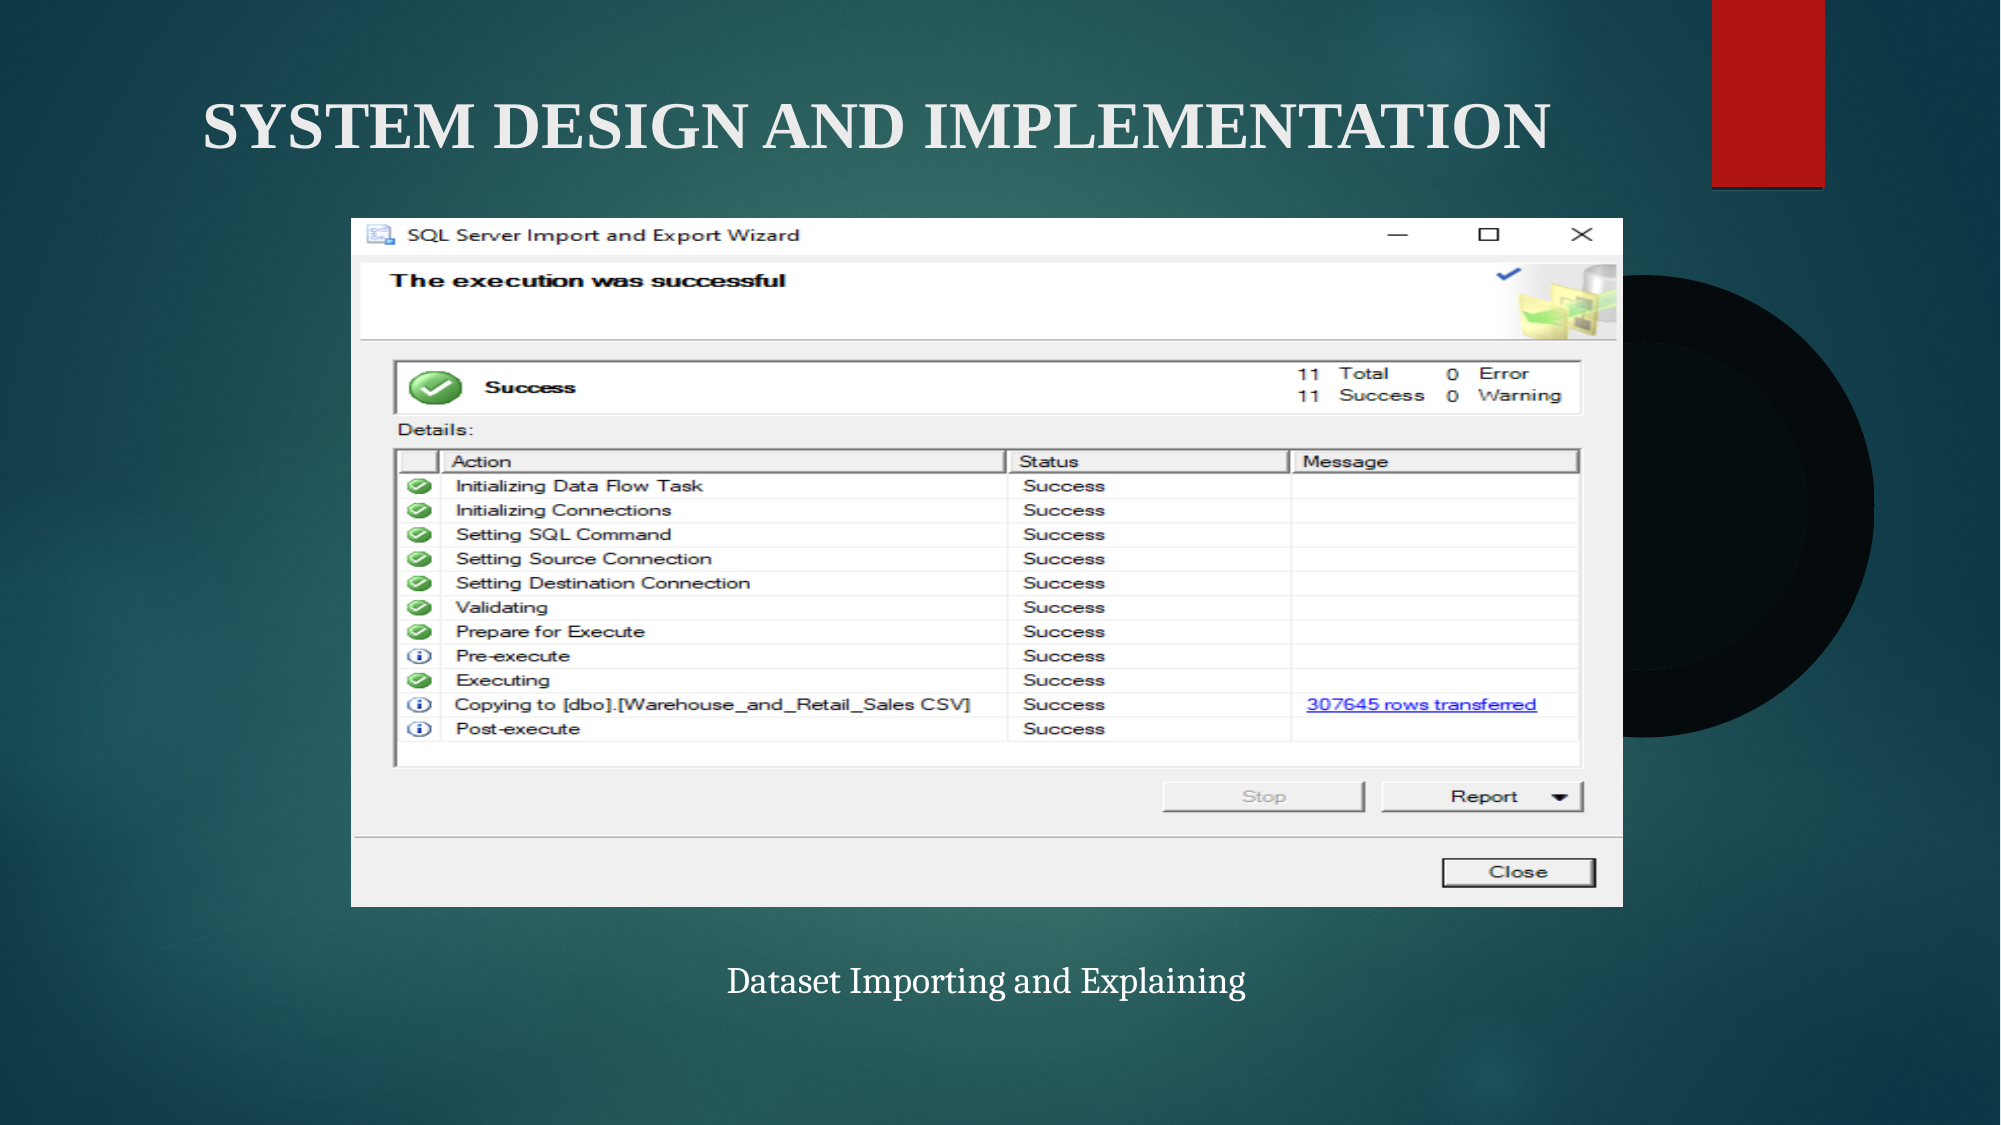

# SYSTEM DESIGN AND IMPLEMENTATION
Dataset Importing and Explaining